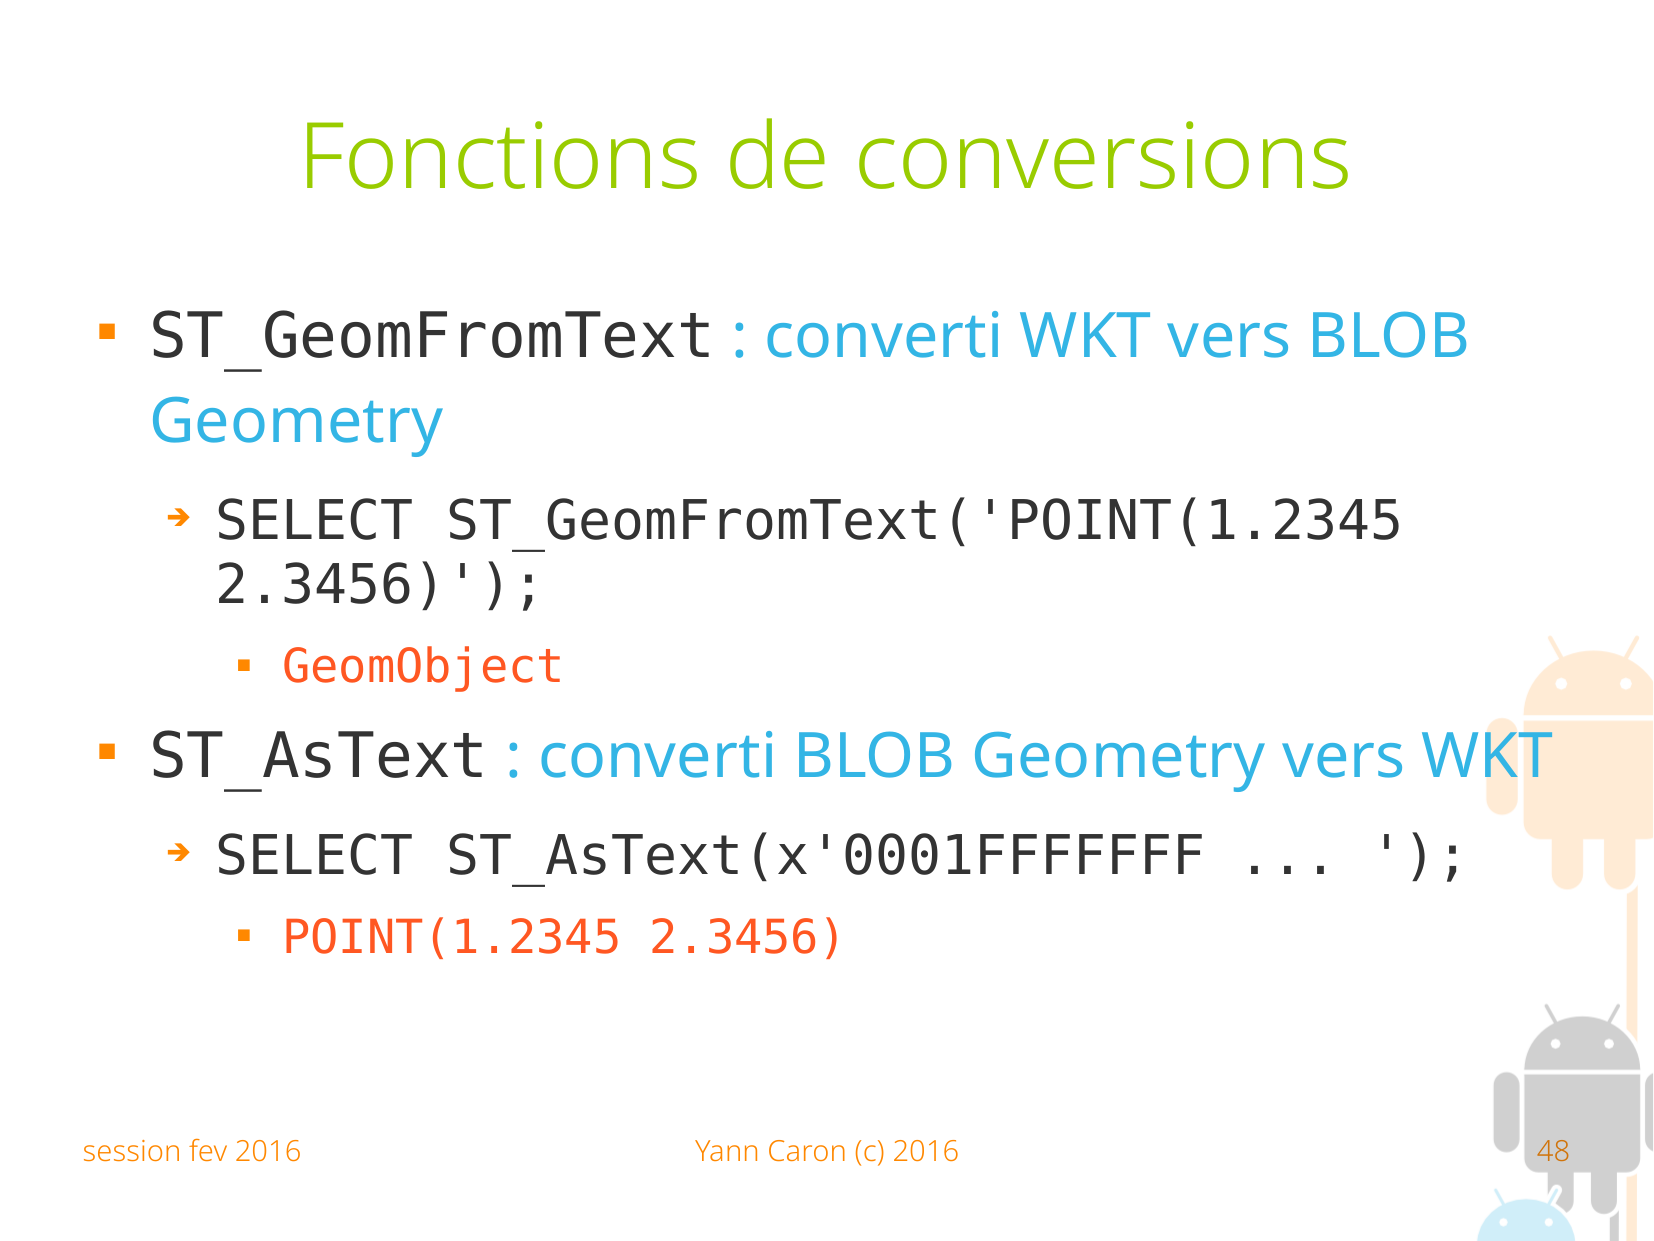

# Fonctions de conversions
ST_GeomFromText : converti WKT vers BLOB Geometry
SELECT ST_GeomFromText('POINT(1.2345 2.3456)');
GeomObject
ST_AsText : converti BLOB Geometry vers WKT
SELECT ST_AsText(x'0001FFFFFFF ... ');
POINT(1.2345 2.3456)
session fev 2016
Yann Caron (c) 2016
48